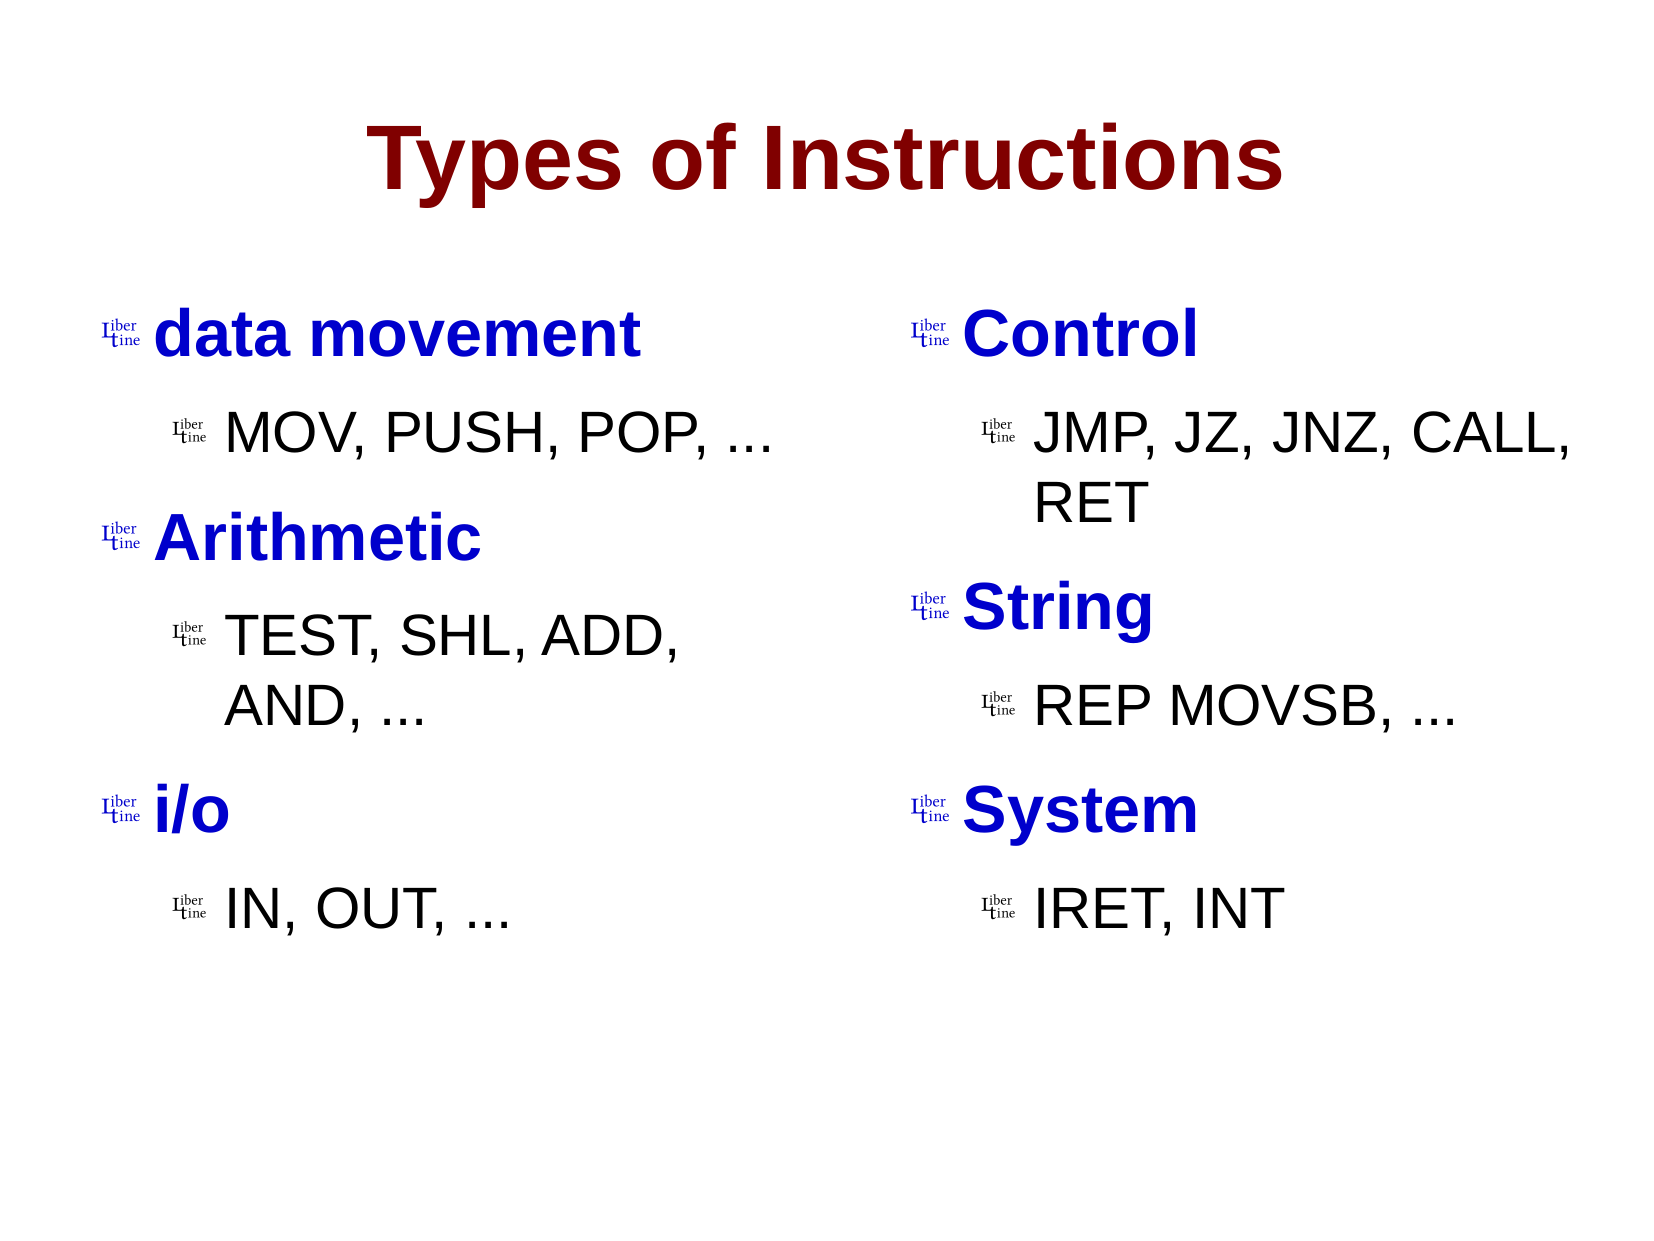

# Types of Instructions
data movement
MOV, PUSH, POP, ...
Arithmetic
TEST, SHL, ADD, AND, ...
i/o
IN, OUT, ...
Control
JMP, JZ, JNZ, CALL, RET
String
REP MOVSB, ...
System
IRET, INT